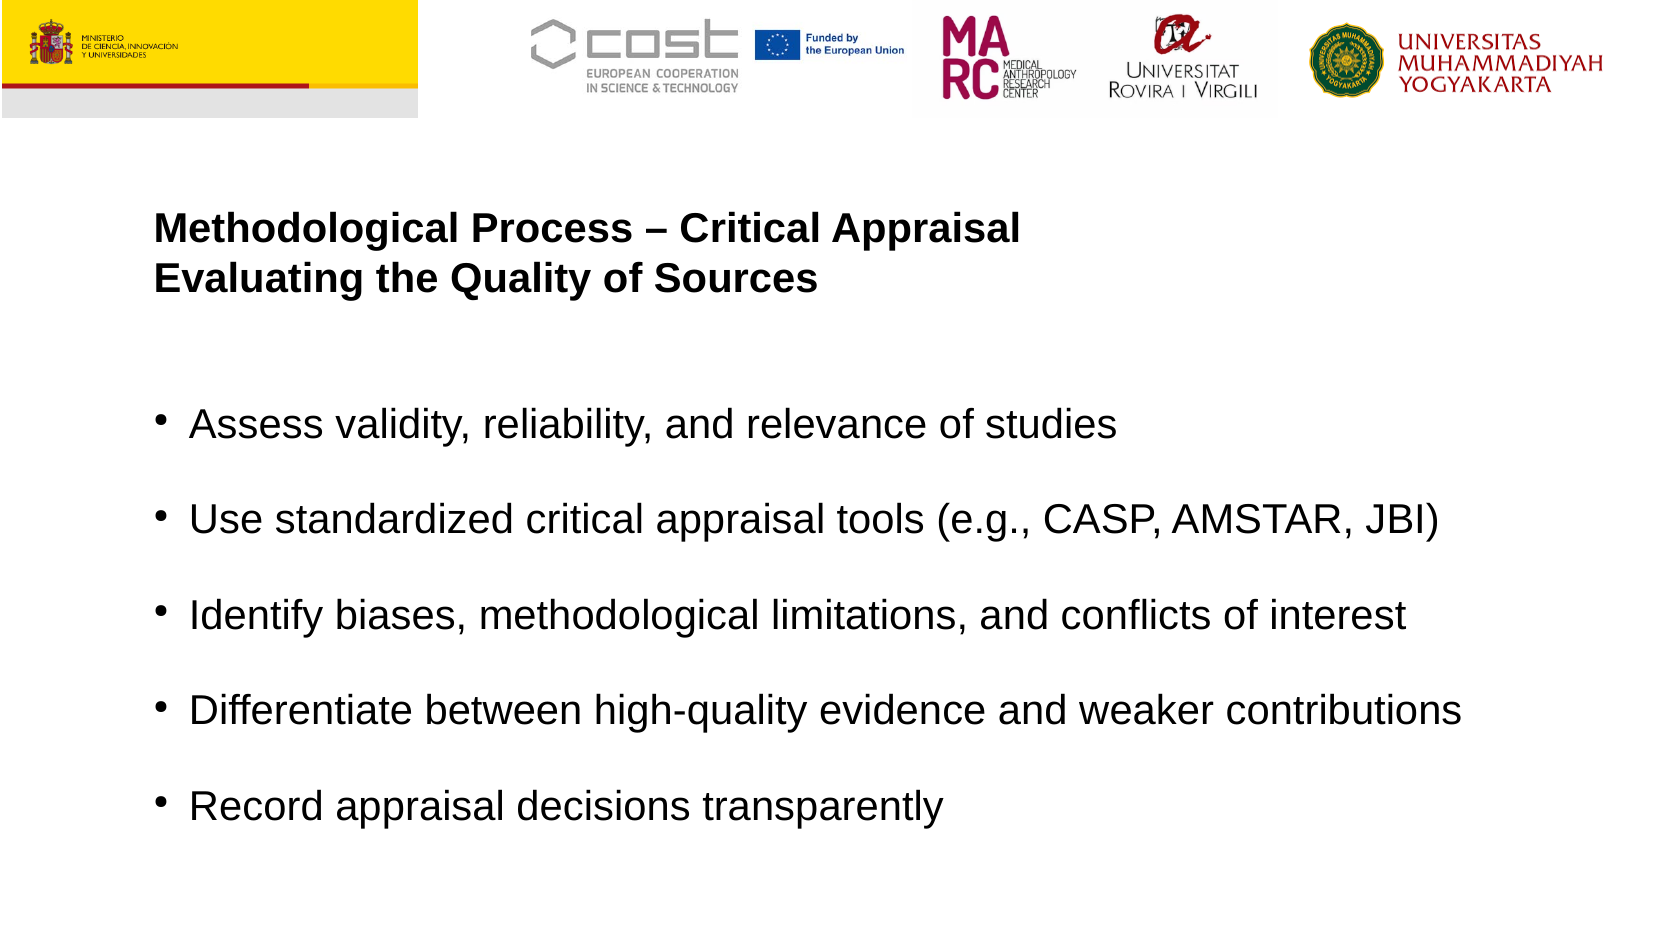

Methodological Process – Critical Appraisal
Evaluating the Quality of Sources
Assess validity, reliability, and relevance of studies
Use standardized critical appraisal tools (e.g., CASP, AMSTAR, JBI)
Identify biases, methodological limitations, and conflicts of interest
Differentiate between high-quality evidence and weaker contributions
Record appraisal decisions transparently